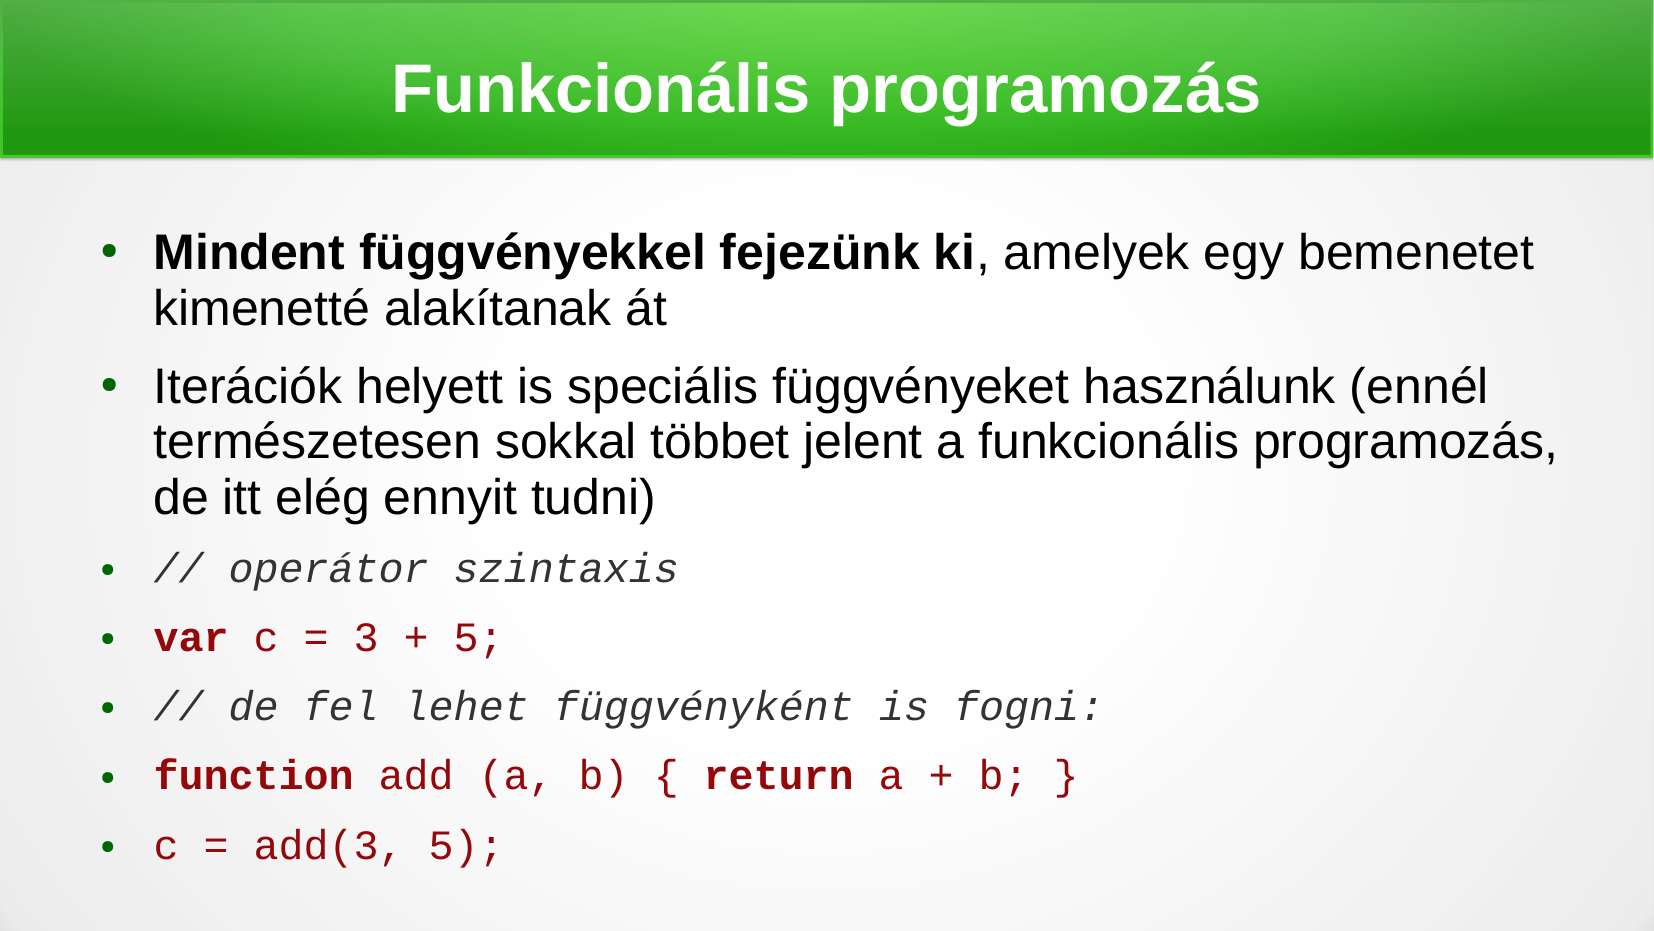

# Funkcionális programozás
Mindent függvényekkel fejezünk ki, amelyek egy bemenetet kimenetté alakítanak át
Iterációk helyett is speciális függvényeket használunk (ennél természetesen sokkal többet jelent a funkcionális programozás, de itt elég ennyit tudni)
// operátor szintaxis
var c = 3 + 5;
// de fel lehet függvényként is fogni:
function add (a, b) { return a + b; }
c = add(3, 5);